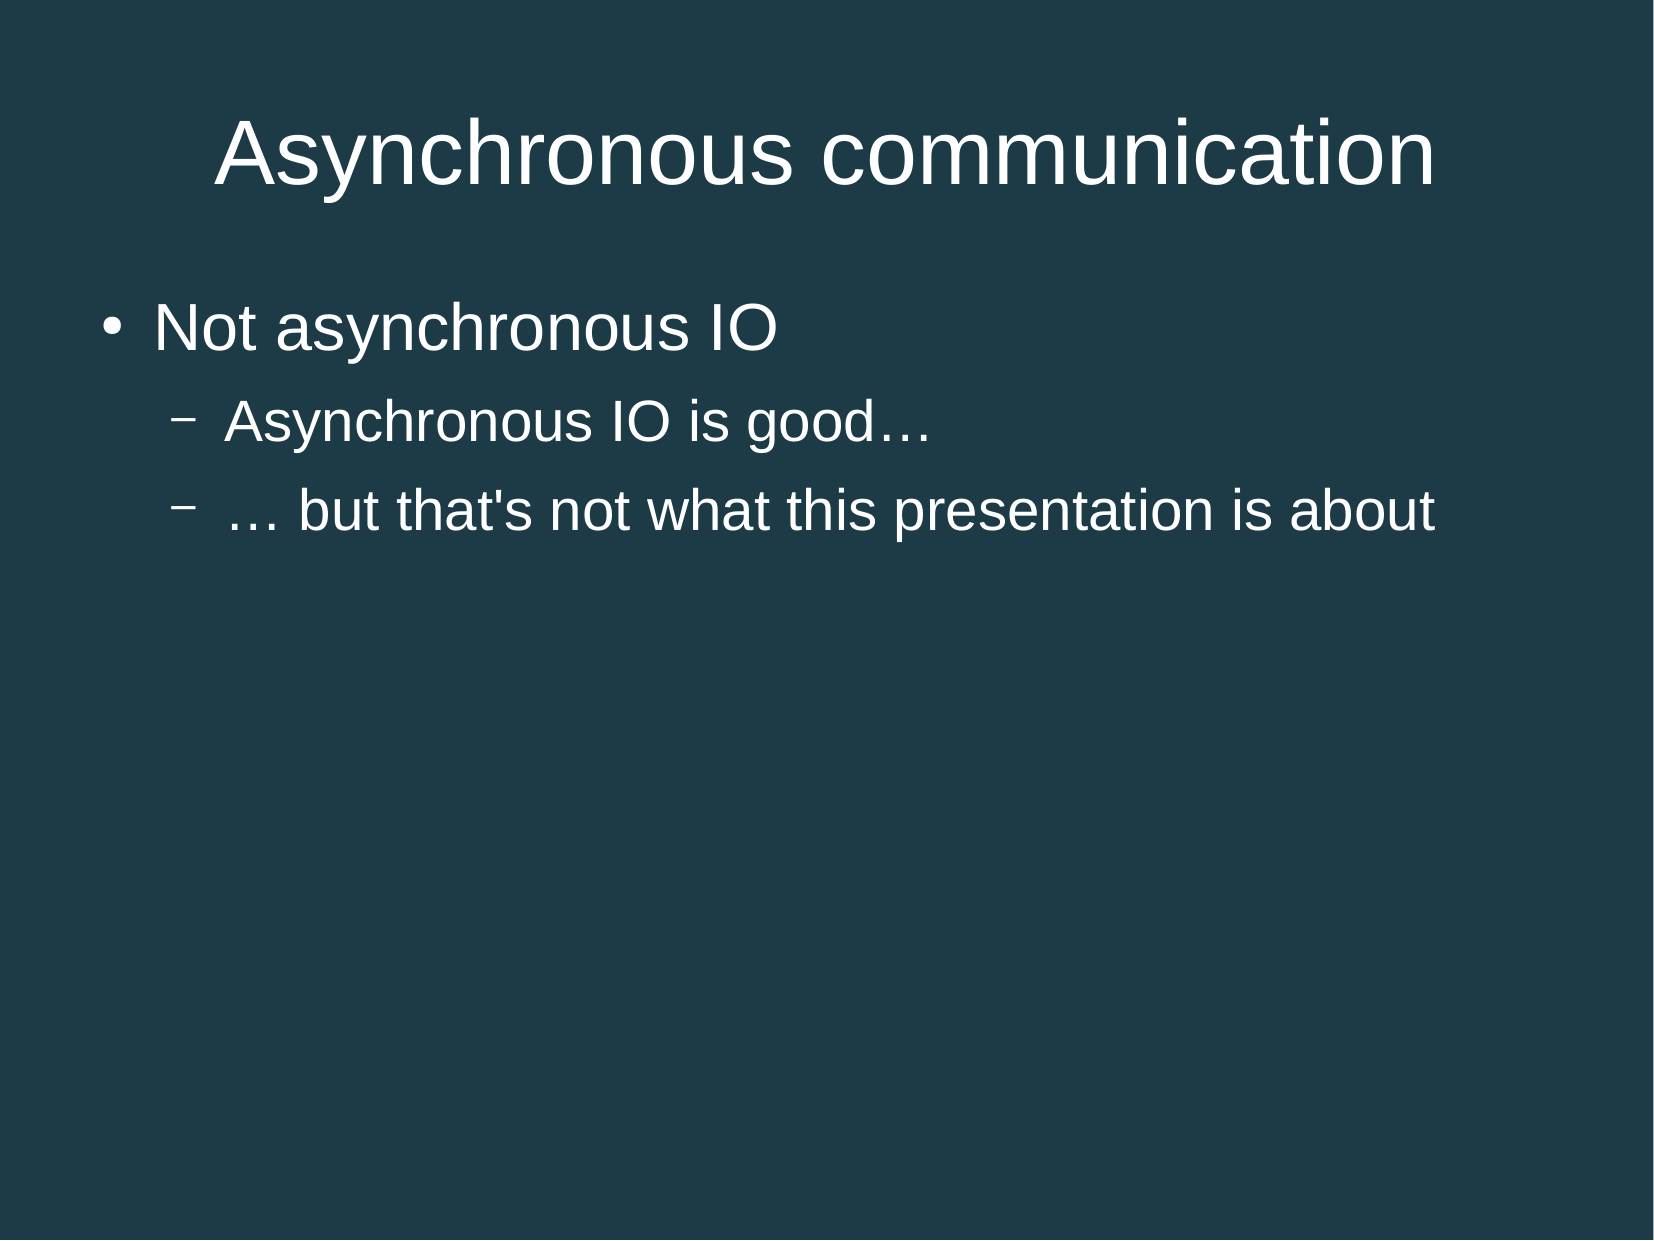

# Asynchronous communication
Not asynchronous IO
Asynchronous IO is good…
… but that's not what this presentation is about